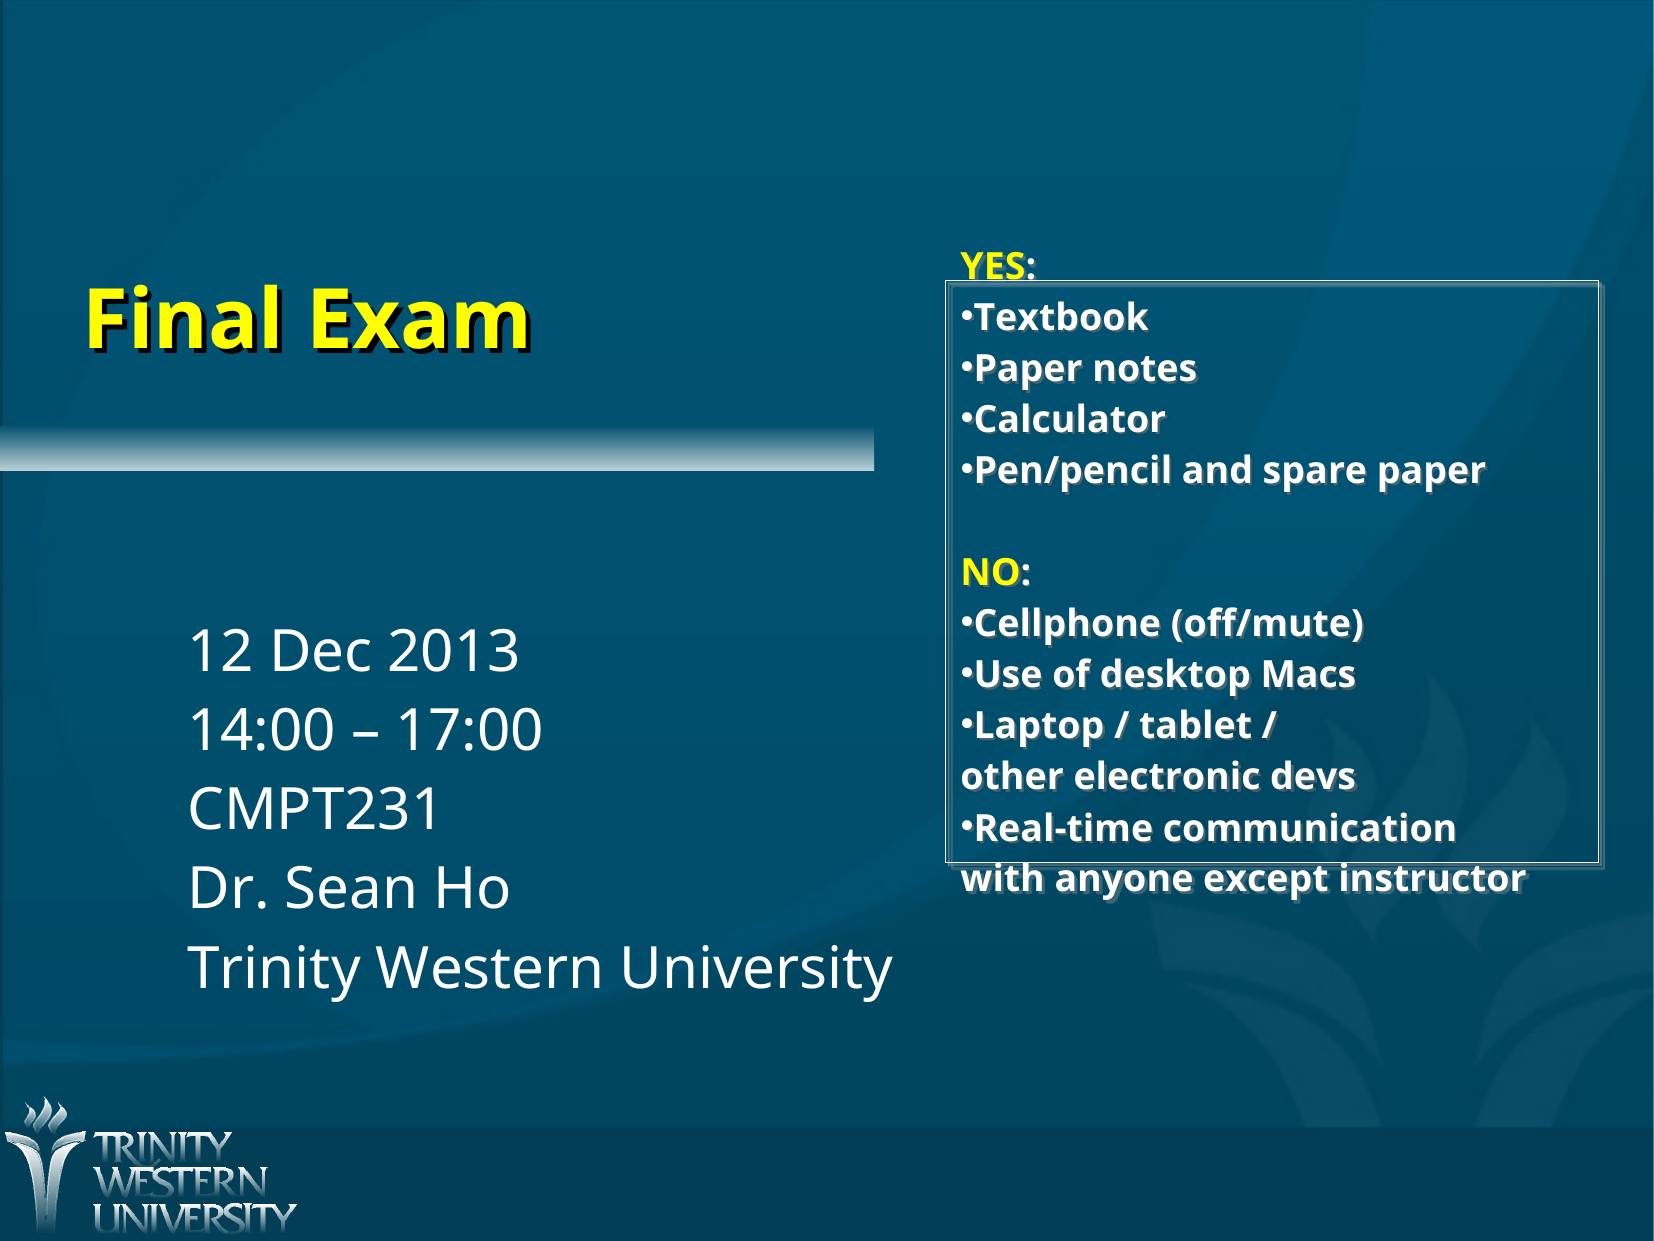

# Final Exam
YES:
Textbook
Paper notes
Calculator
Pen/pencil and spare paper
NO:
Cellphone (off/mute)
Use of desktop Macs
Laptop / tablet /
other electronic devs
Real-time communication
with anyone except instructor
12 Dec 2013
14:00 – 17:00
CMPT231
Dr. Sean Ho
Trinity Western University